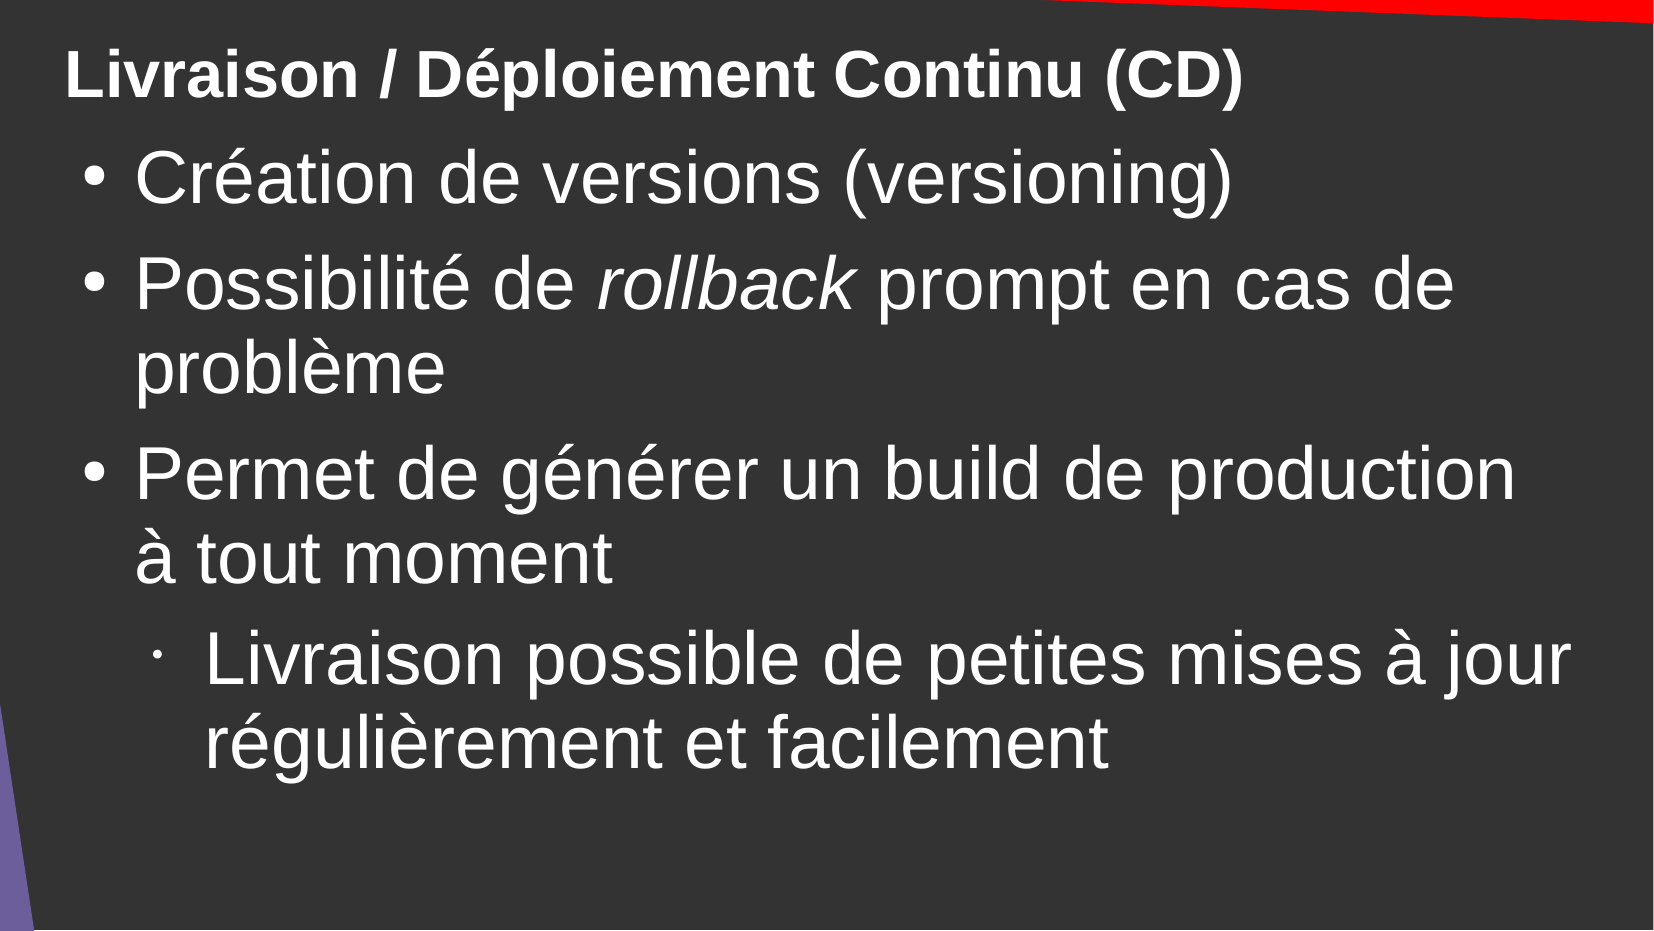

# Livraison / Déploiement Continu (CD)
Création de versions (versioning)
Possibilité de rollback prompt en cas de problème
Permet de générer un build de production
à tout moment
Livraison possible de petites mises à jour régulièrement et facilement